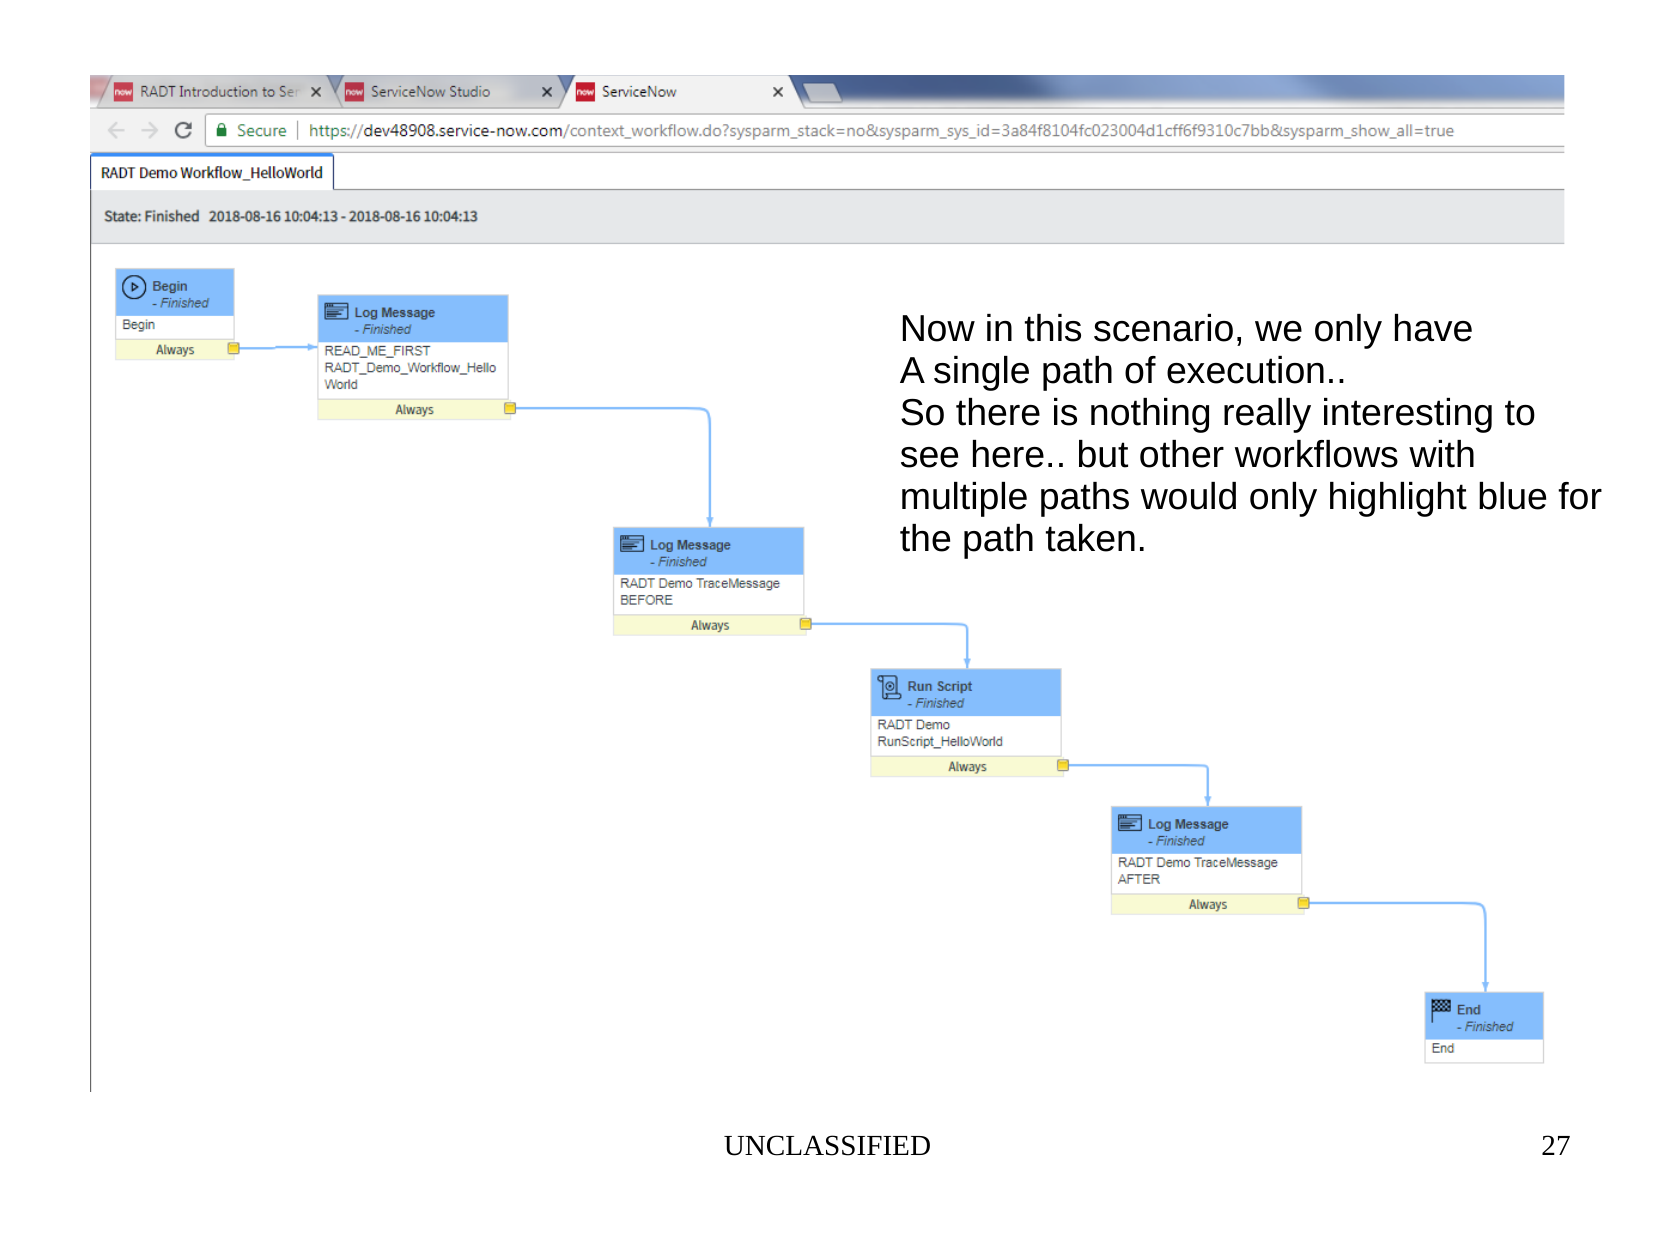

Now in this scenario, we only have
A single path of execution..
So there is nothing really interesting to see here.. but other workflows with multiple paths would only highlight blue for the path taken.
UNCLASSIFIED
27